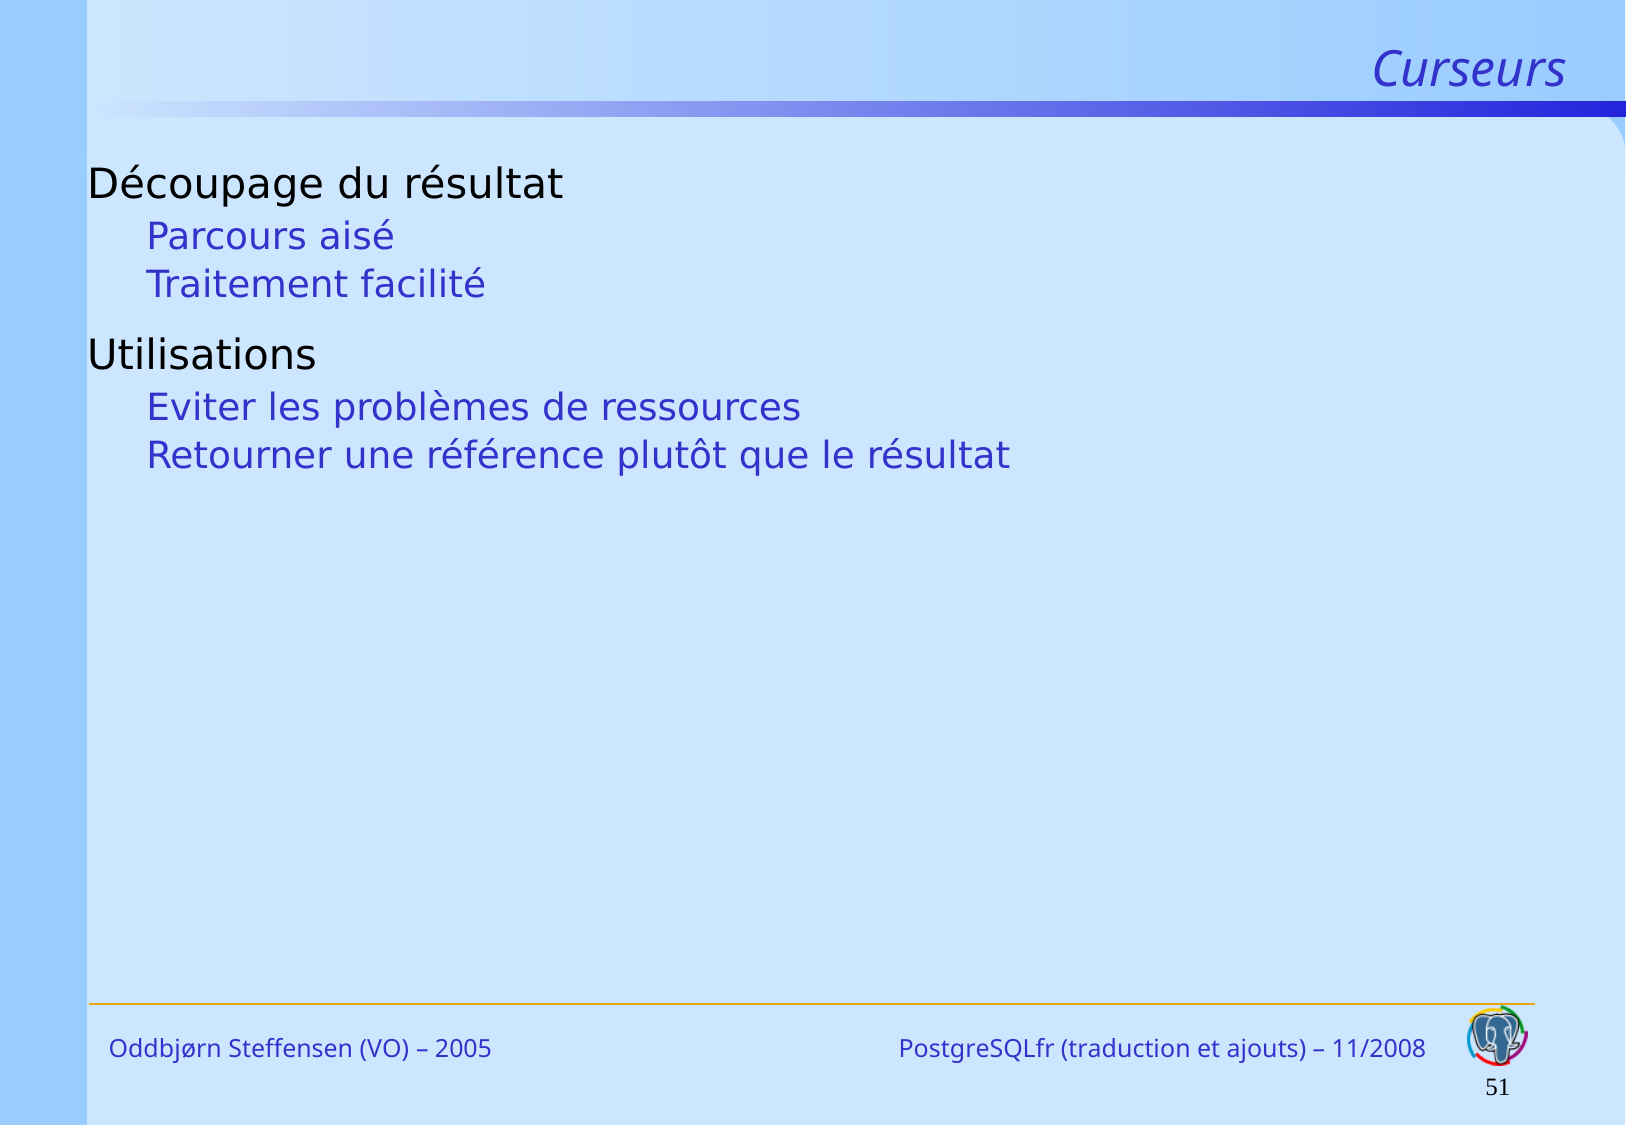

# Curseurs
Découpage du résultat
Parcours aisé
Traitement facilité
Utilisations
Eviter les problèmes de ressources
Retourner une référence plutôt que le résultat